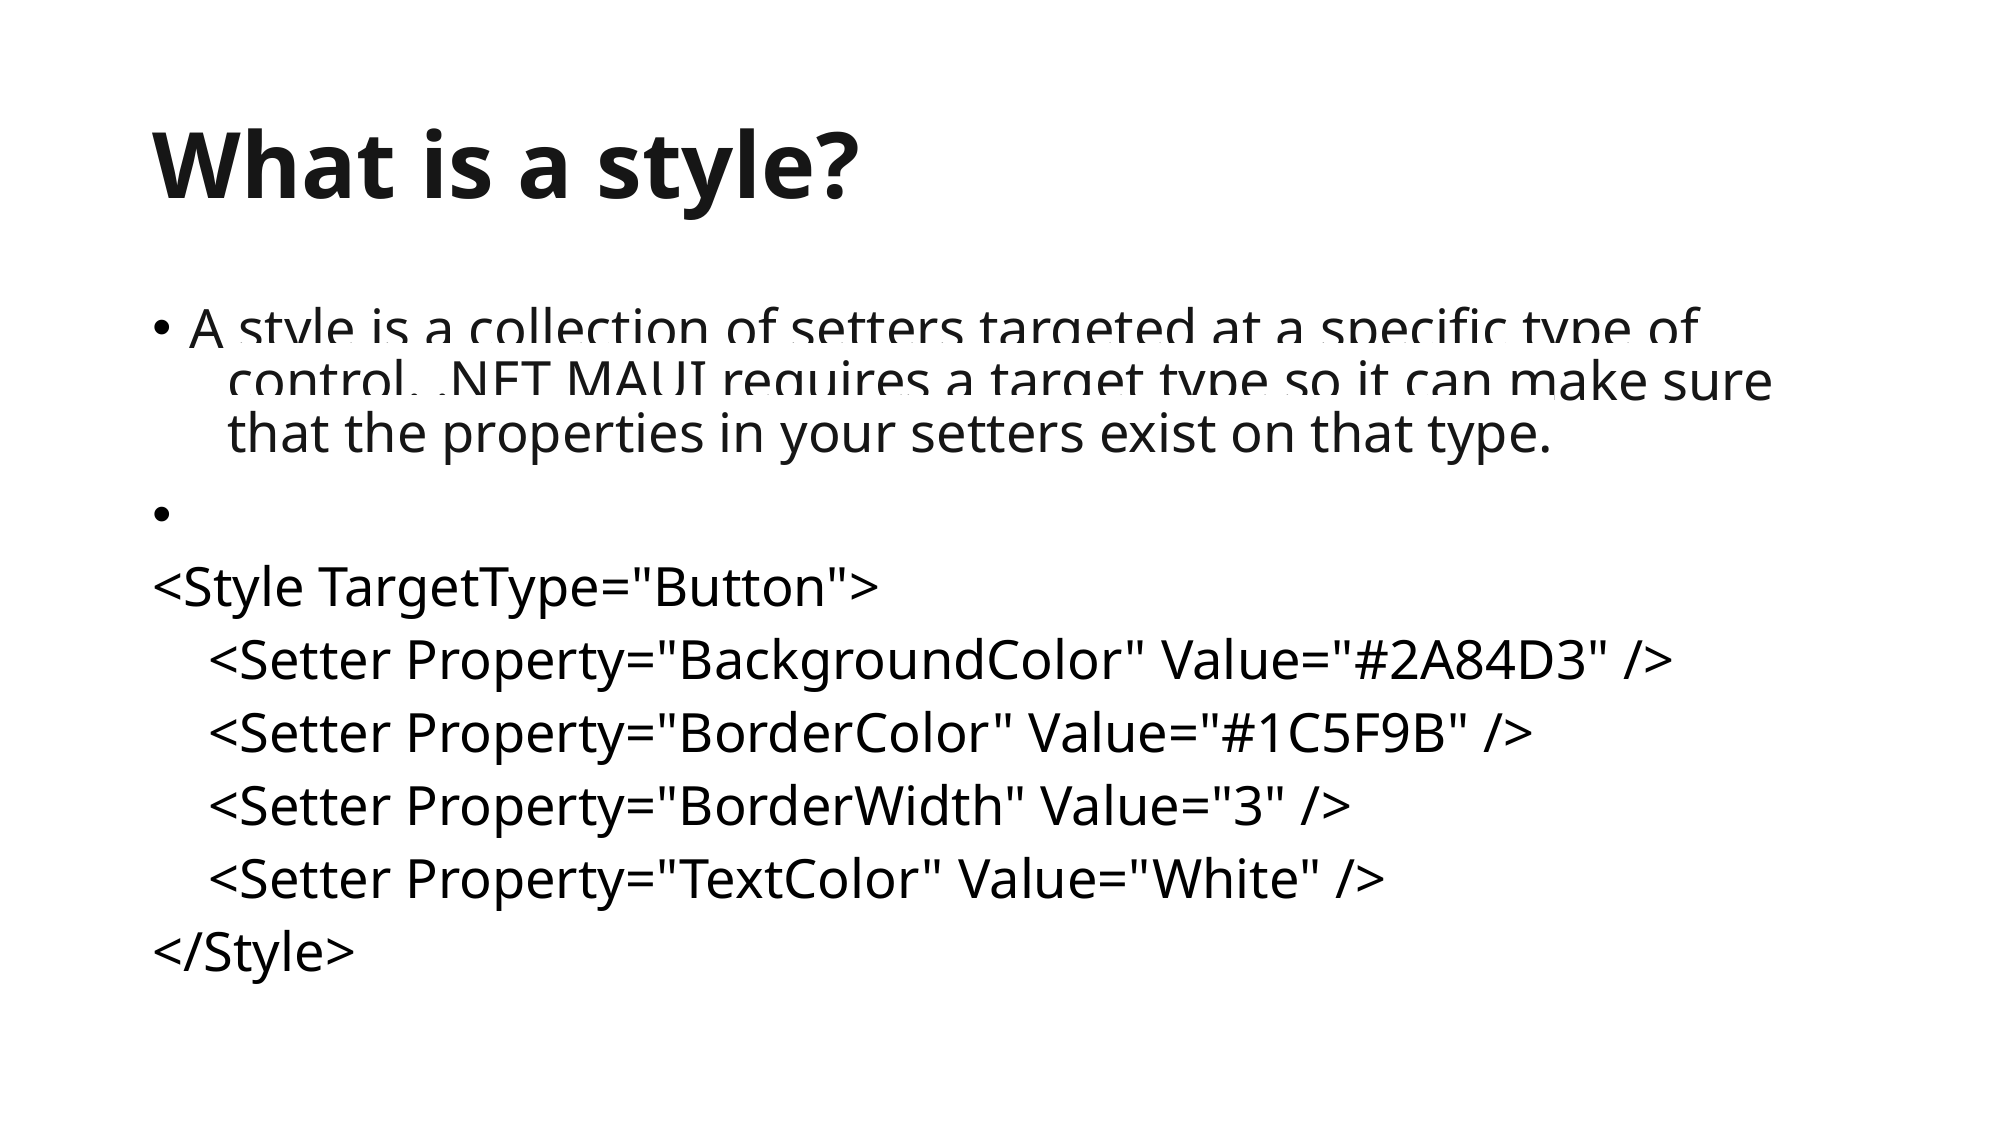

# What is a style?
A style is a collection of setters targeted at a specific type of control. .NET MAUI requires a target type so it can make sure that the properties in your setters exist on that type.
<Style TargetType="Button">
 <Setter Property="BackgroundColor" Value="#2A84D3" />
 <Setter Property="BorderColor" Value="#1C5F9B" />
 <Setter Property="BorderWidth" Value="3" />
 <Setter Property="TextColor" Value="White" />
</Style>